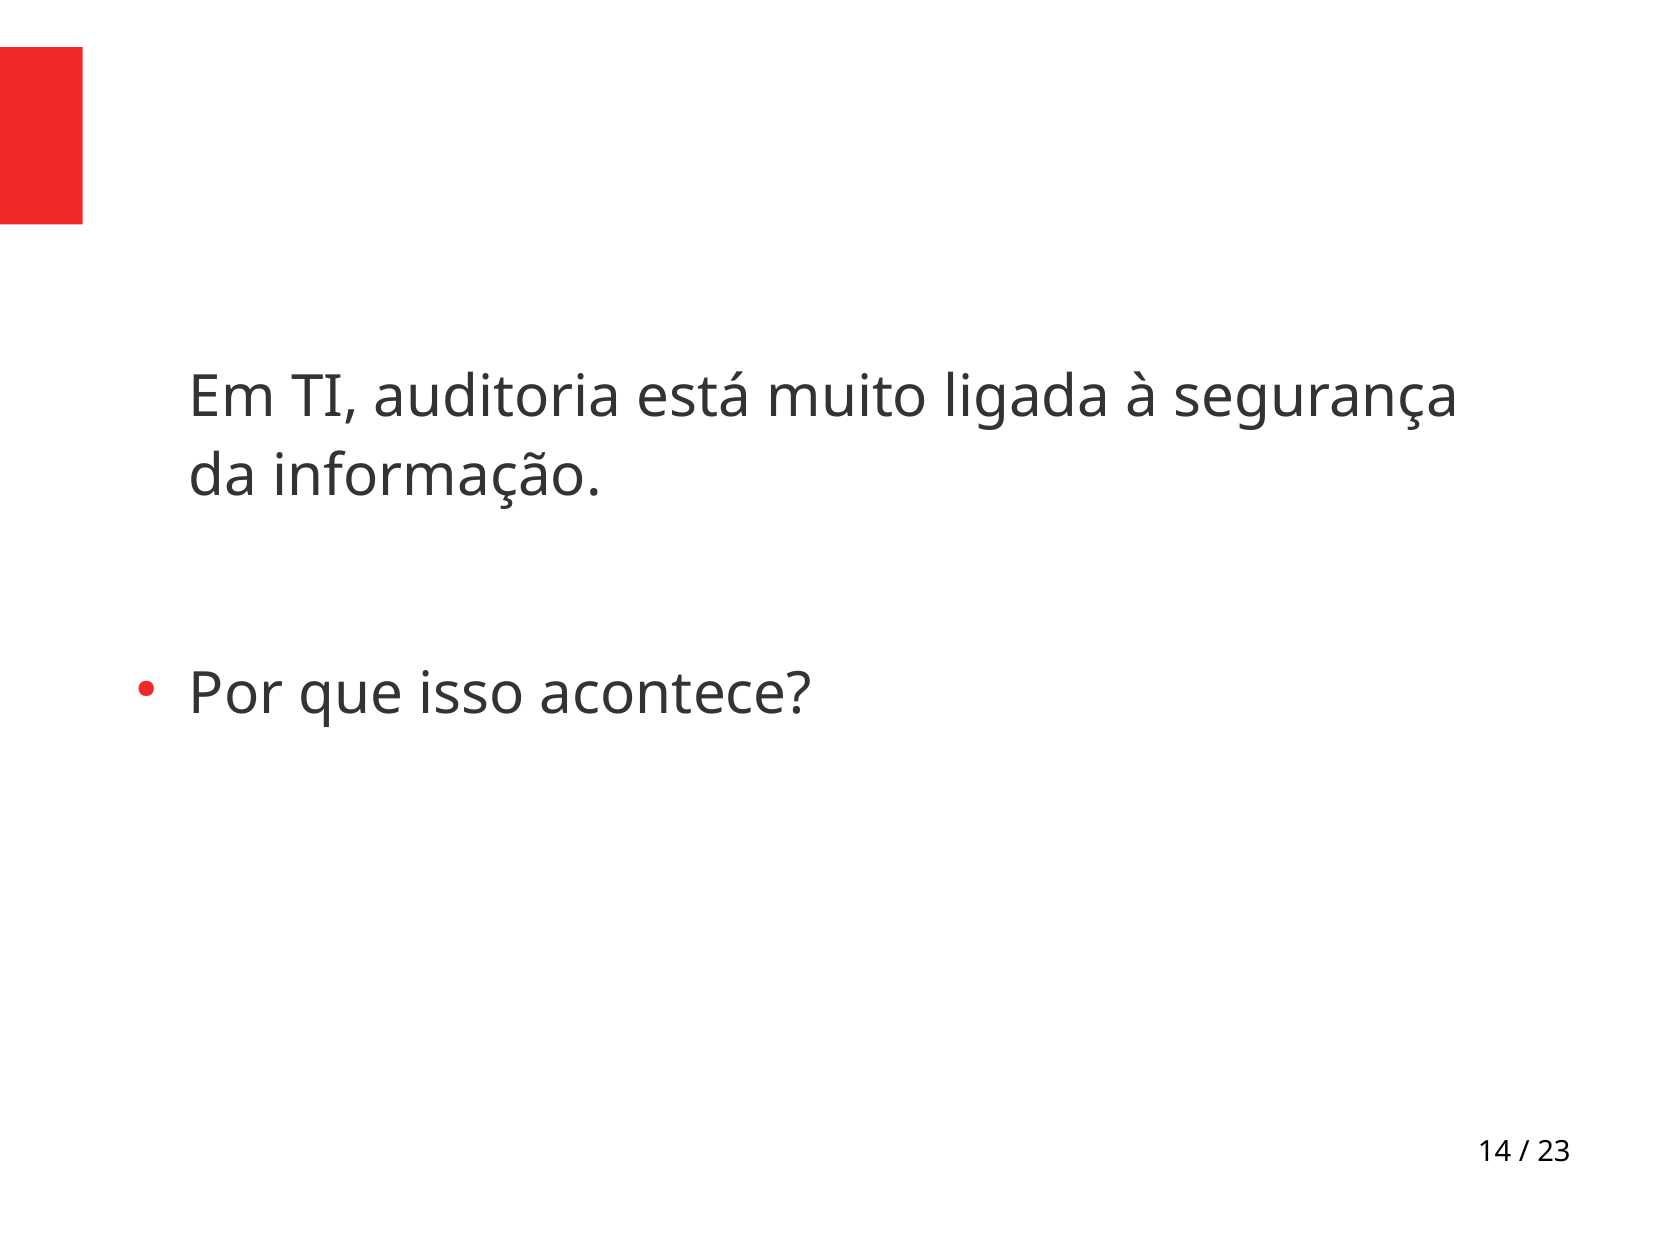

#
Em TI, auditoria está muito ligada à segurança da informação.
Por que isso acontece?
14